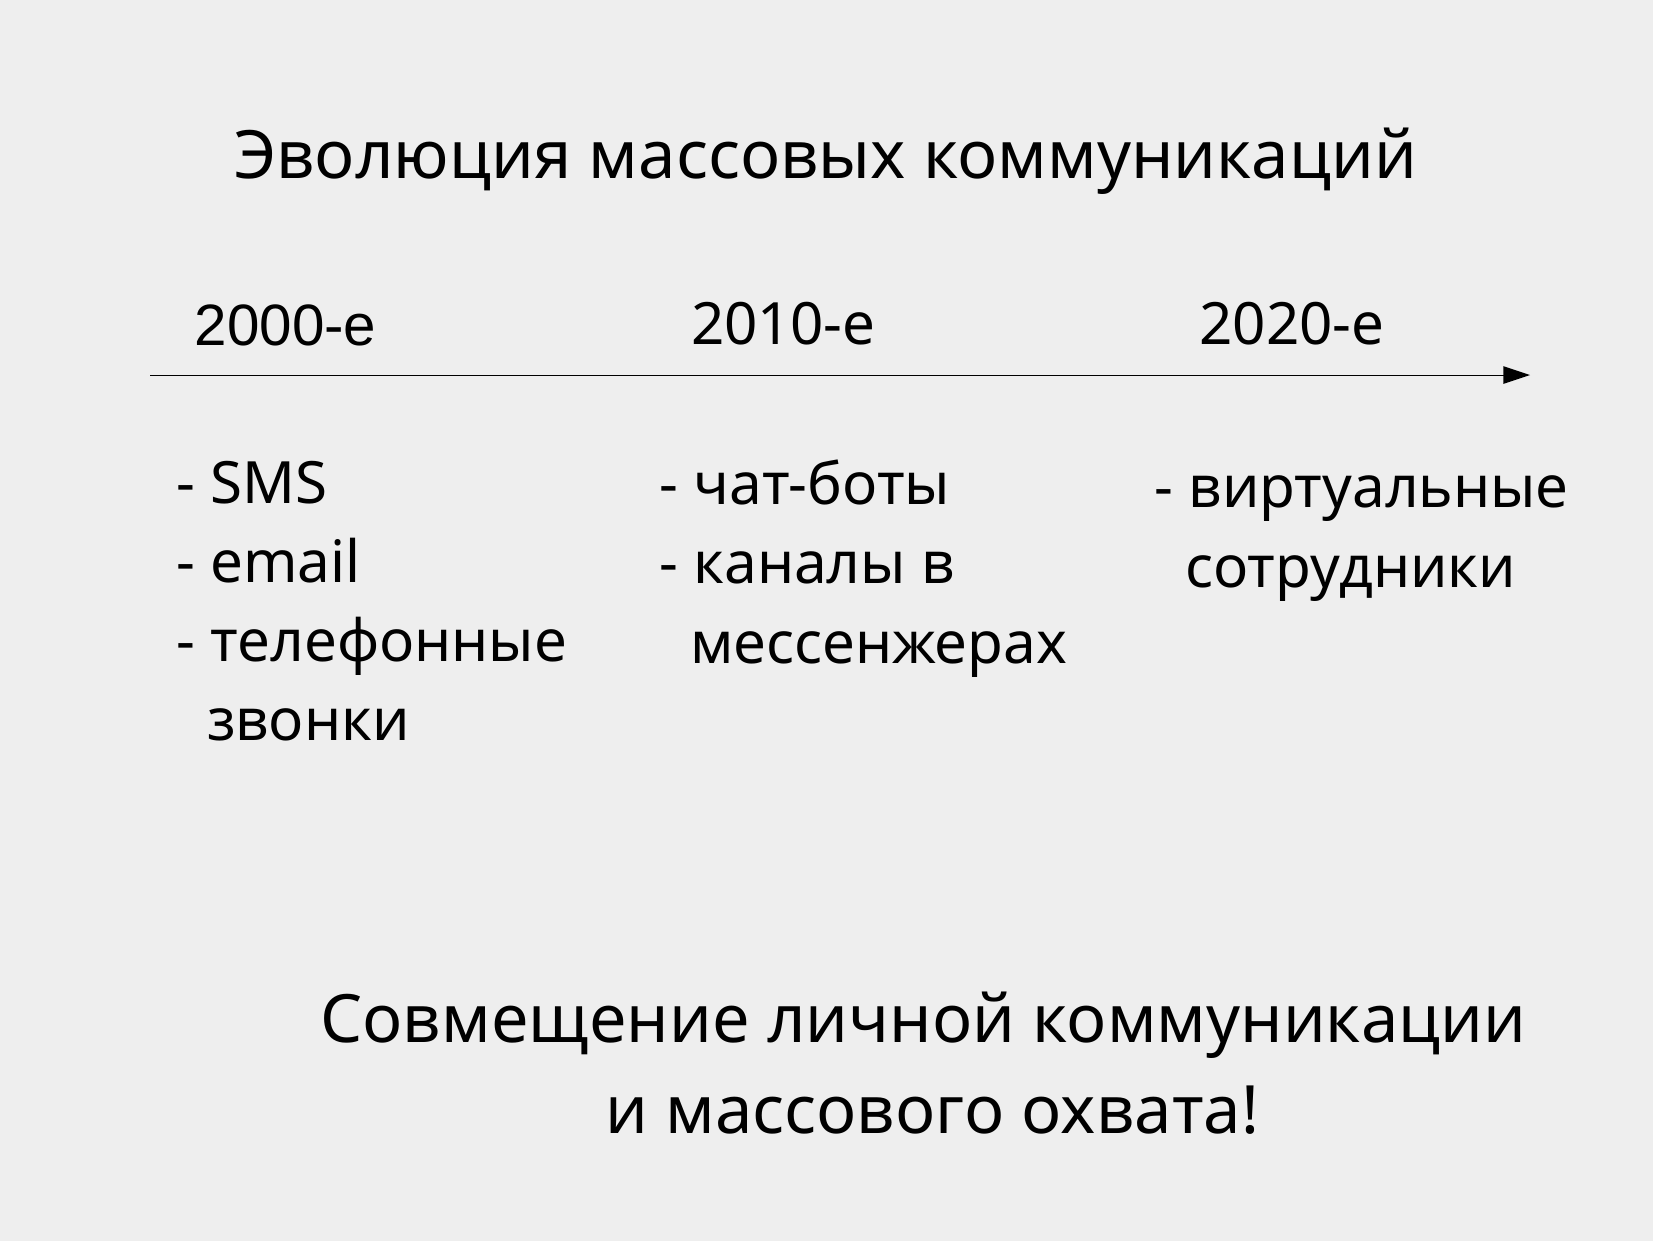

# Эволюция массовых коммуникаций
2010-е
2020-е
2000-е
- SMS
- email
- телефонные
 звонки
- чат-боты
- каналы в
 мессенжерах
- виртуальные
 сотрудники
Совмещение личной коммуникации
и массового охвата!